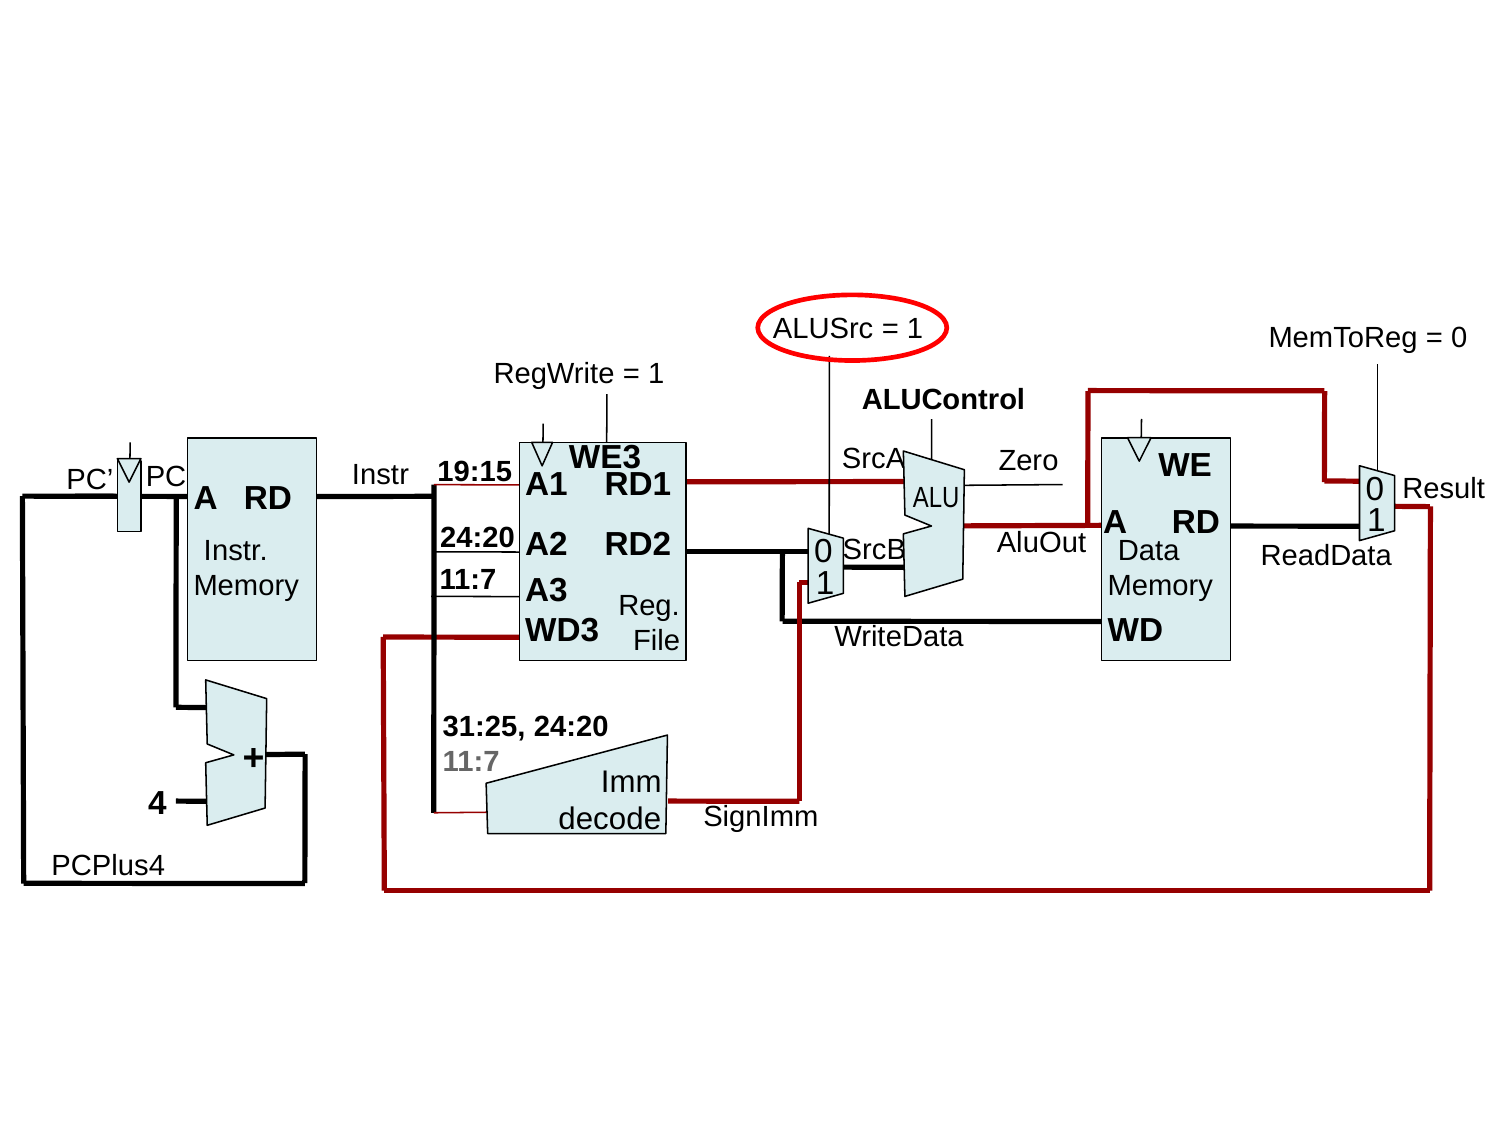

ALUSrc = 1
MemToReg = 0
RegWrite = 1
ALUControl
WE3
Reg.
 File
A1 RD1
A2 RD2
A3
WD3
SrcA
Zero
Instr. Memory
A RD
Data Memory
WE
A RD
WD
19:15
Instr
PC
PC’
0
1
Result
ALU
24:20
AluOut
0
1
SrcB
ReadData
11:7
WriteData
31:25, 24:20
11:7
+
Imm decode
4
SignImm
PCPlus4